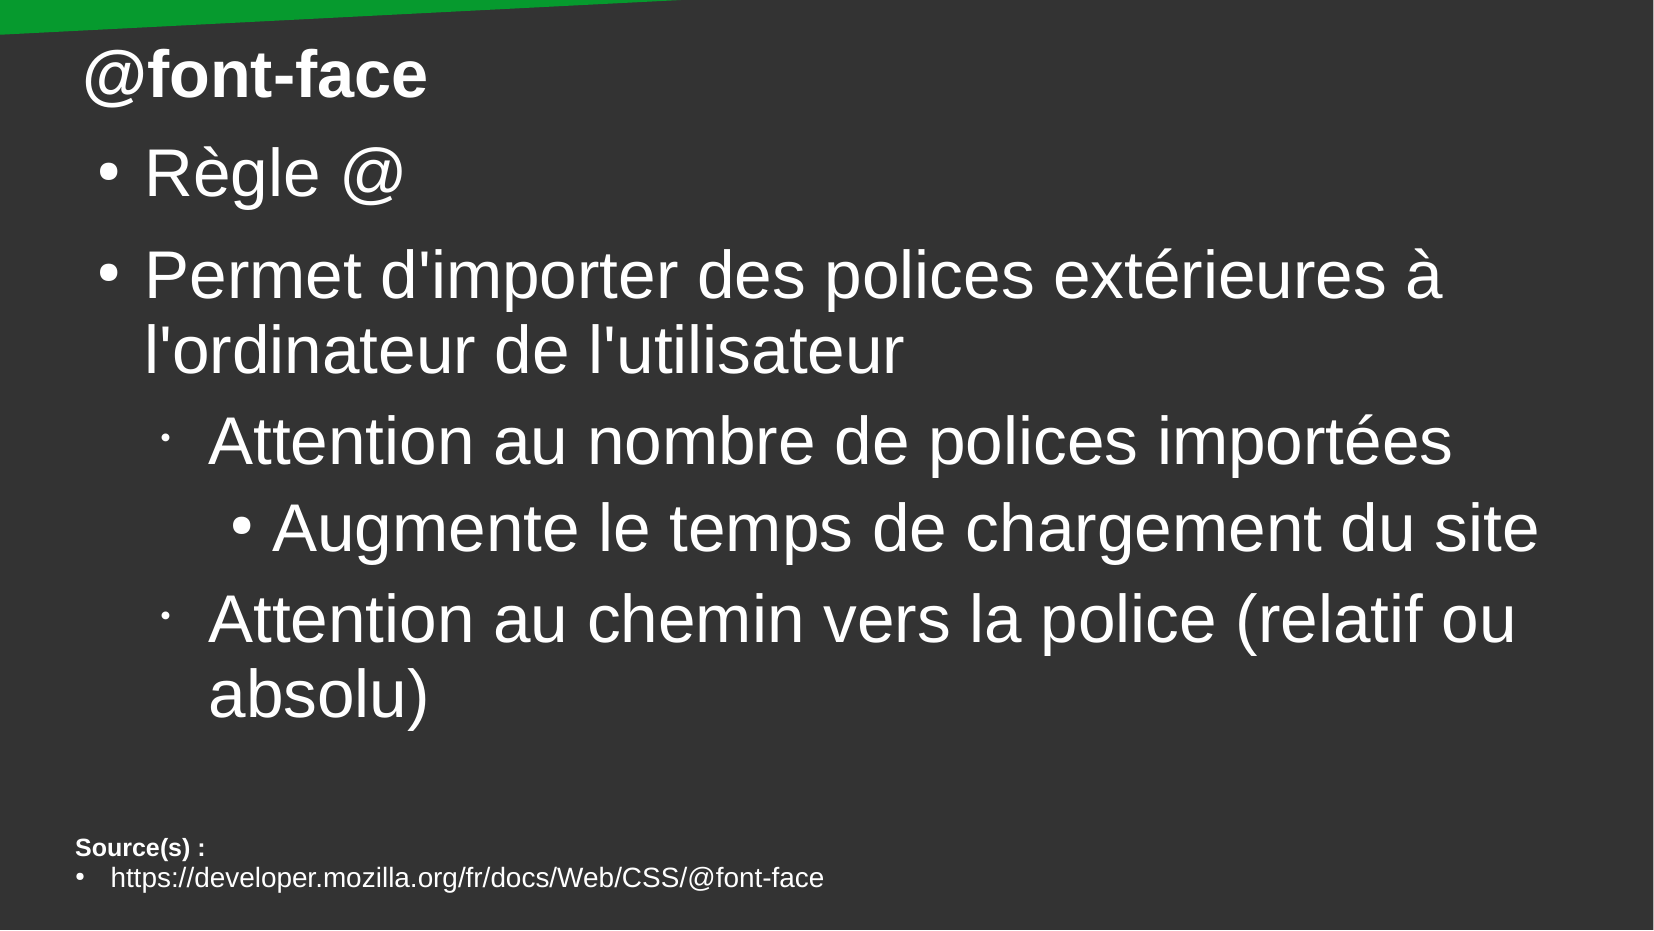

# @font-face
Règle @
Permet d'importer des polices extérieures à l'ordinateur de l'utilisateur
Attention au nombre de polices importées
Augmente le temps de chargement du site
Attention au chemin vers la police (relatif ou absolu)
Source(s) :
https://developer.mozilla.org/fr/docs/Web/CSS/@font-face